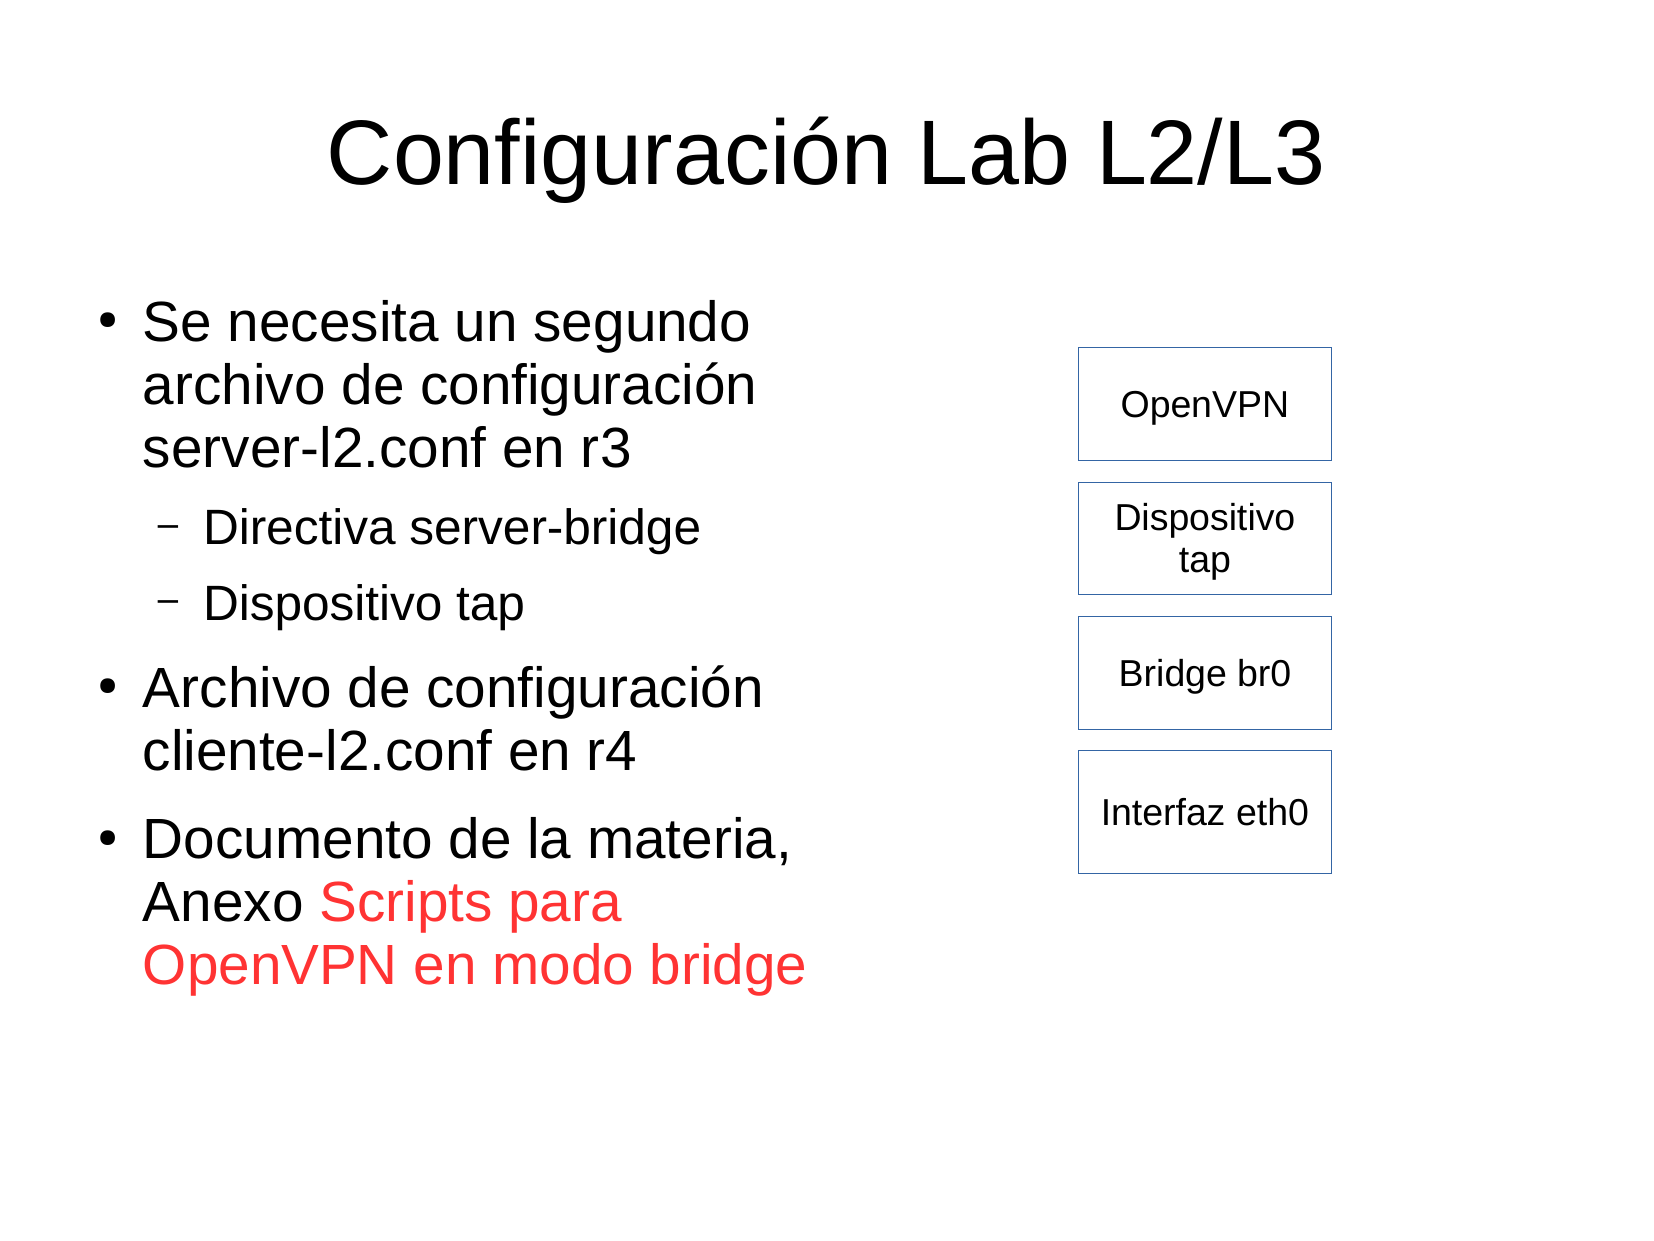

# Configuración Lab L2/L3
Se necesita un segundo archivo de configuración server-l2.conf en r3
Directiva server-bridge
Dispositivo tap
Archivo de configuración cliente-l2.conf en r4
Documento de la materia, Anexo Scripts para OpenVPN en modo bridge
OpenVPN
Dispositivo
tap
Bridge br0
Interfaz eth0